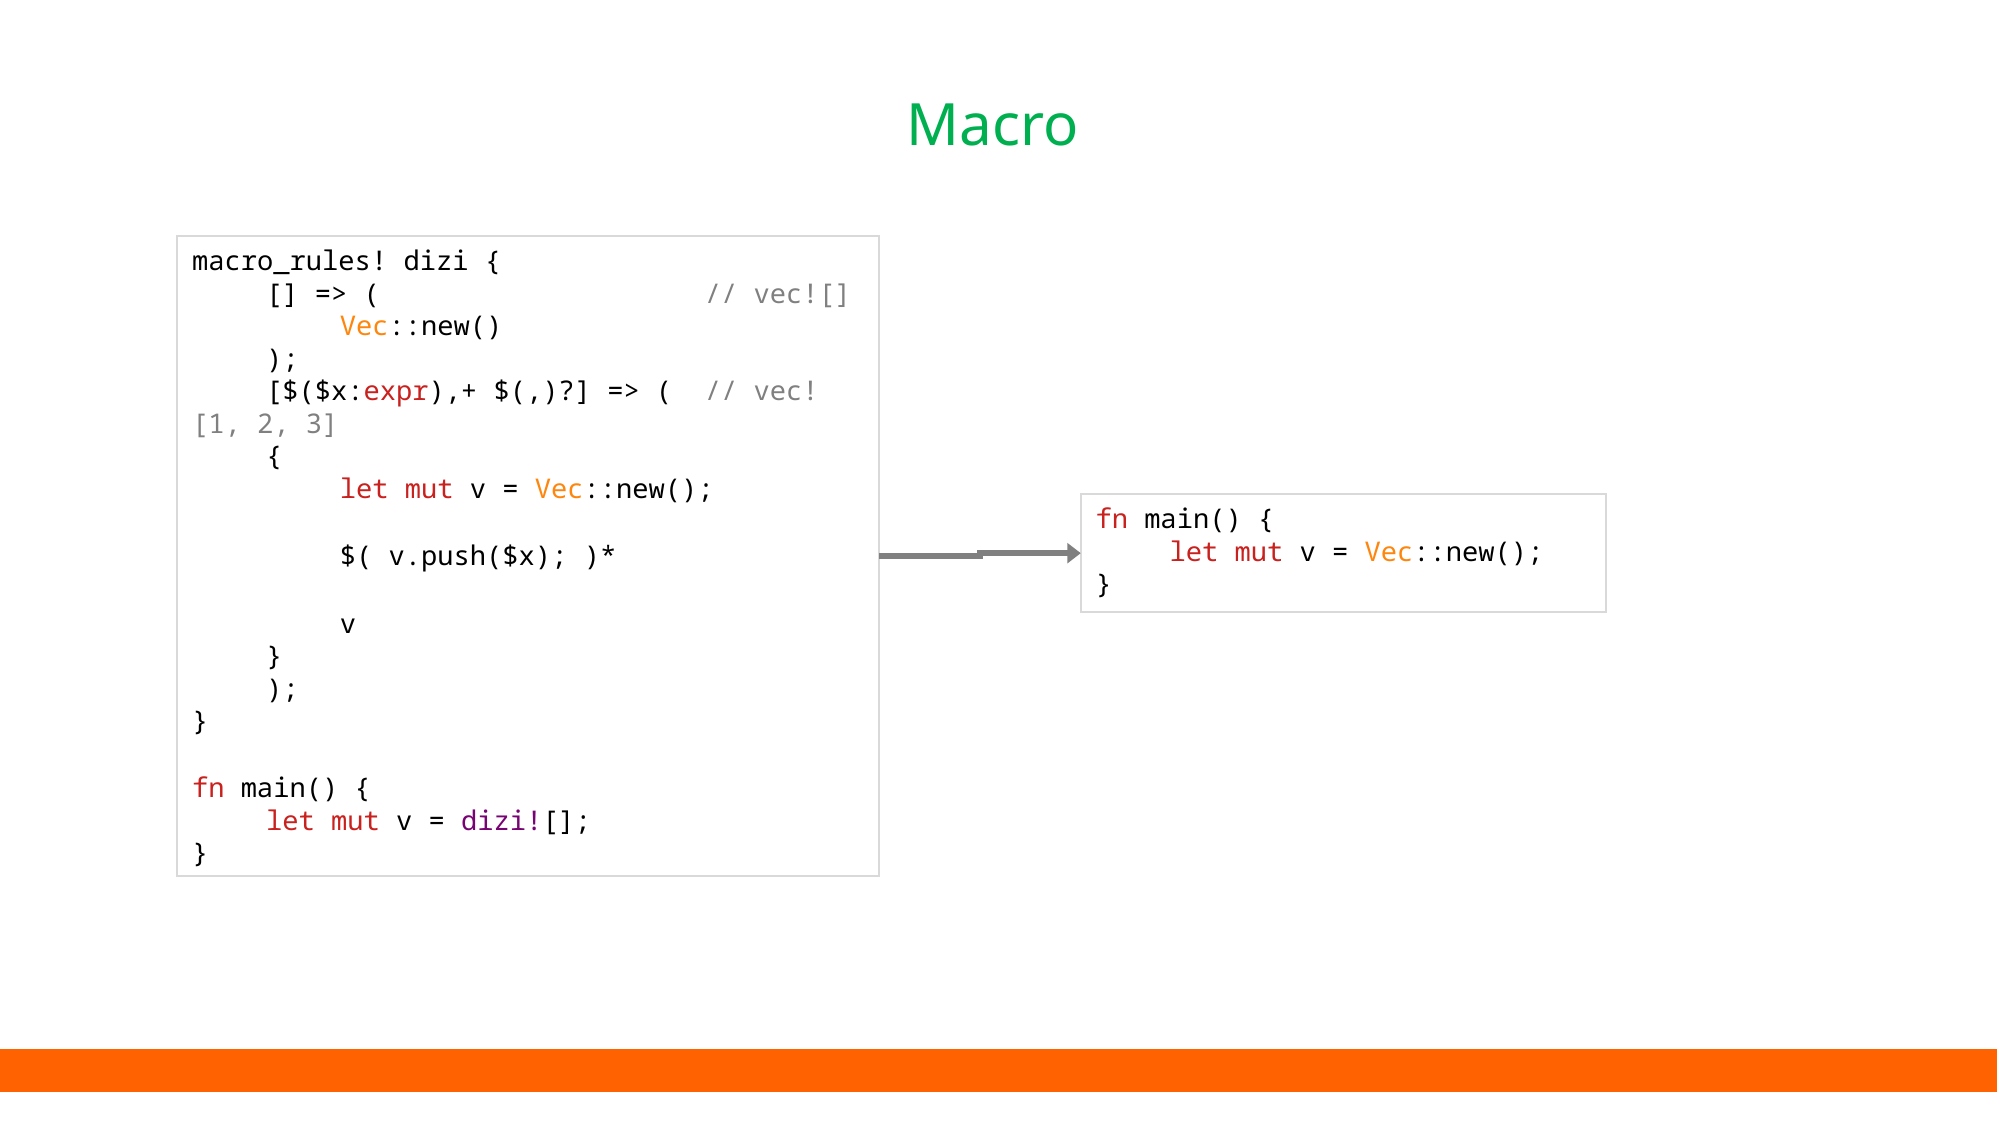

# Macro
macro_rules! dizi {
	[] => ( // vec![]
		Vec::new()
	);
	[$($x:expr),+ $(,)?] => ( // vec![1, 2, 3]
	{
		let mut v = Vec::new();
		$( v.push($x); )*
		v
	}
	);
}
fn main() {
	let mut v = dizi![];
}
fn main() {
	let mut v = Vec::new();
}